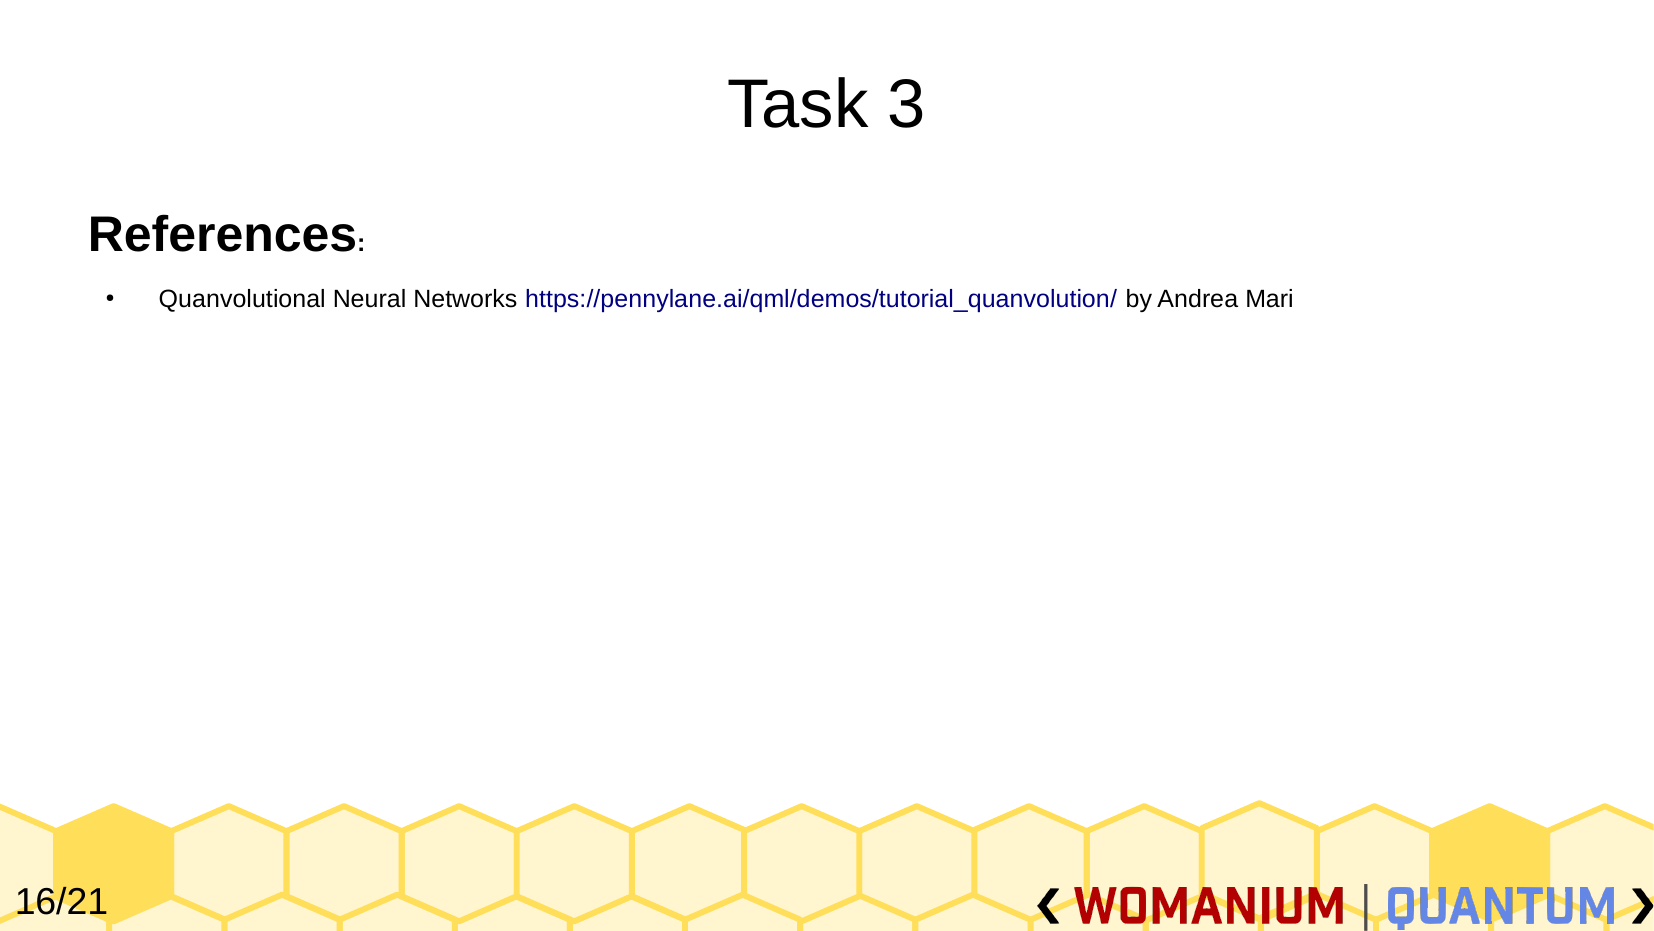

# Task 3
References:
Quanvolutional Neural Networks https://pennylane.ai/qml/demos/tutorial_quanvolution/ by Andrea Mari
16/21